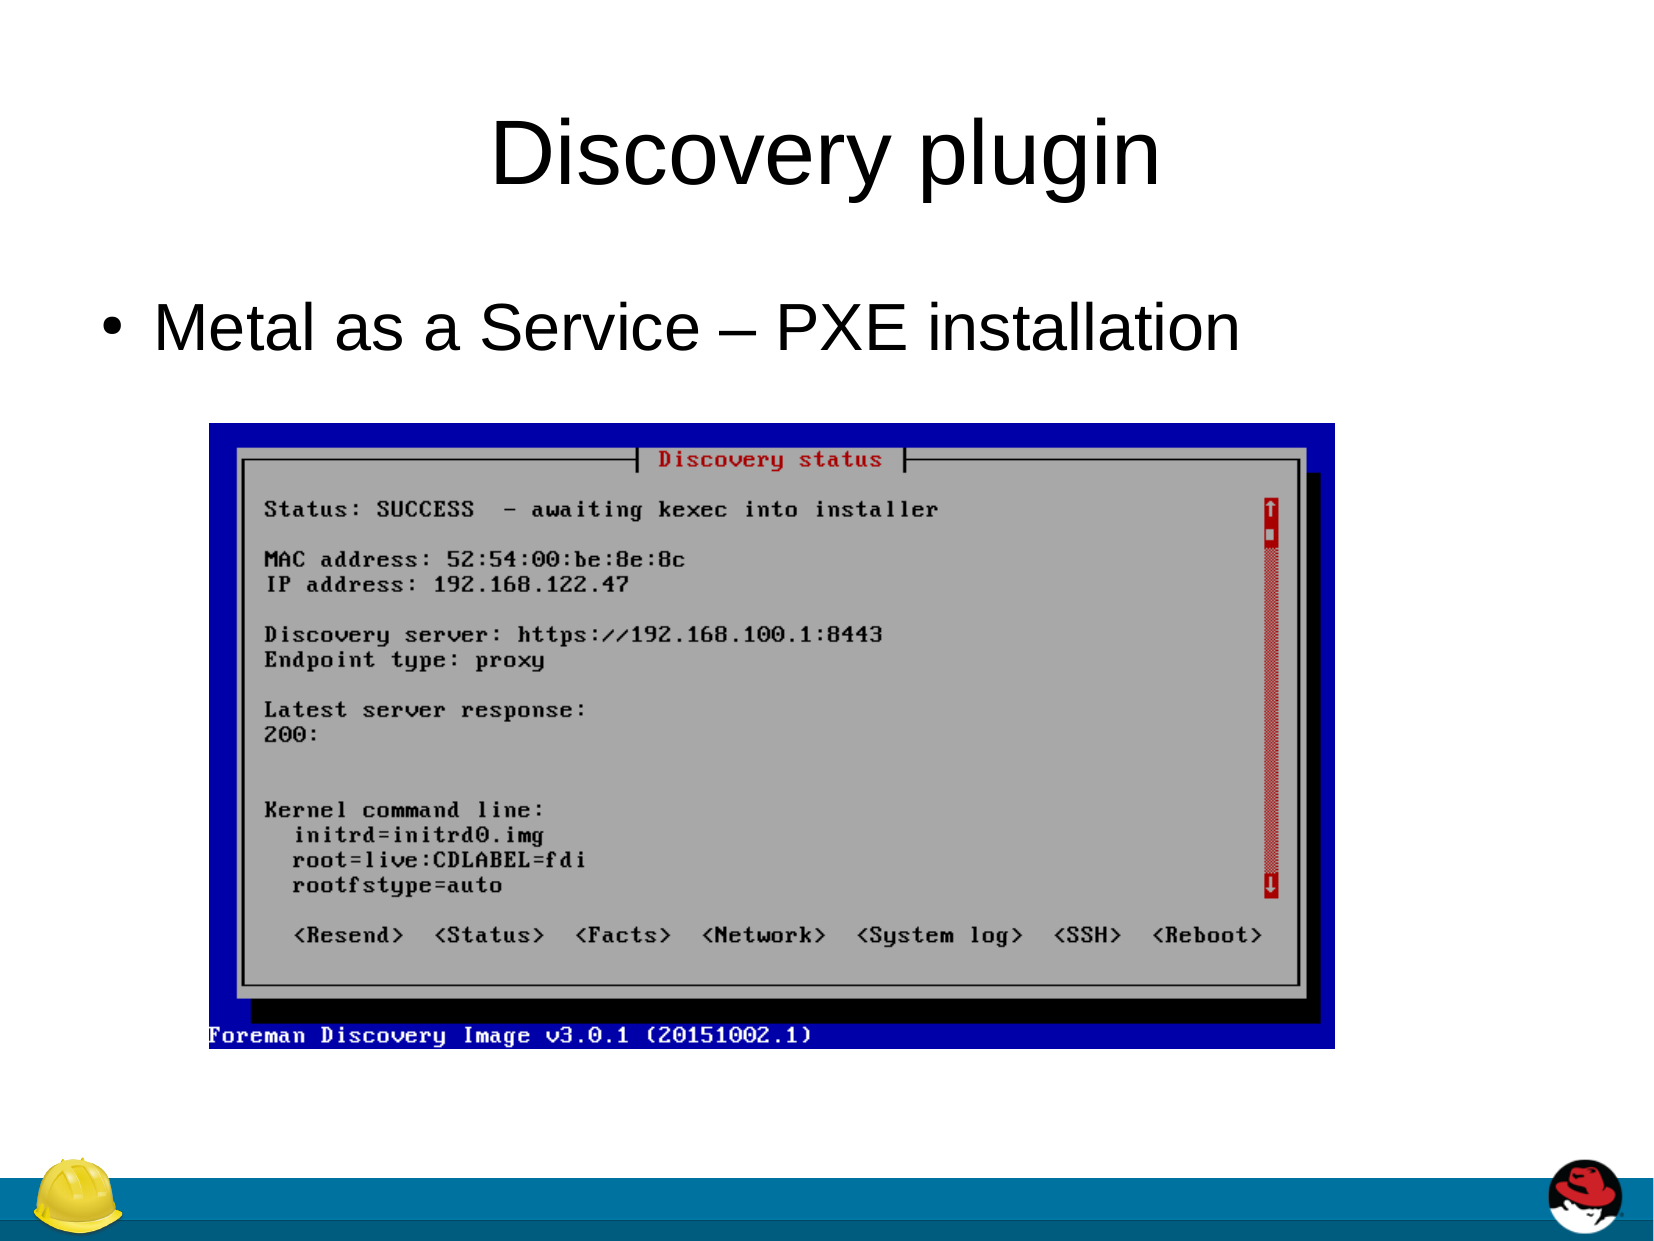

# Discovery plugin
Metal as a Service – PXE installation